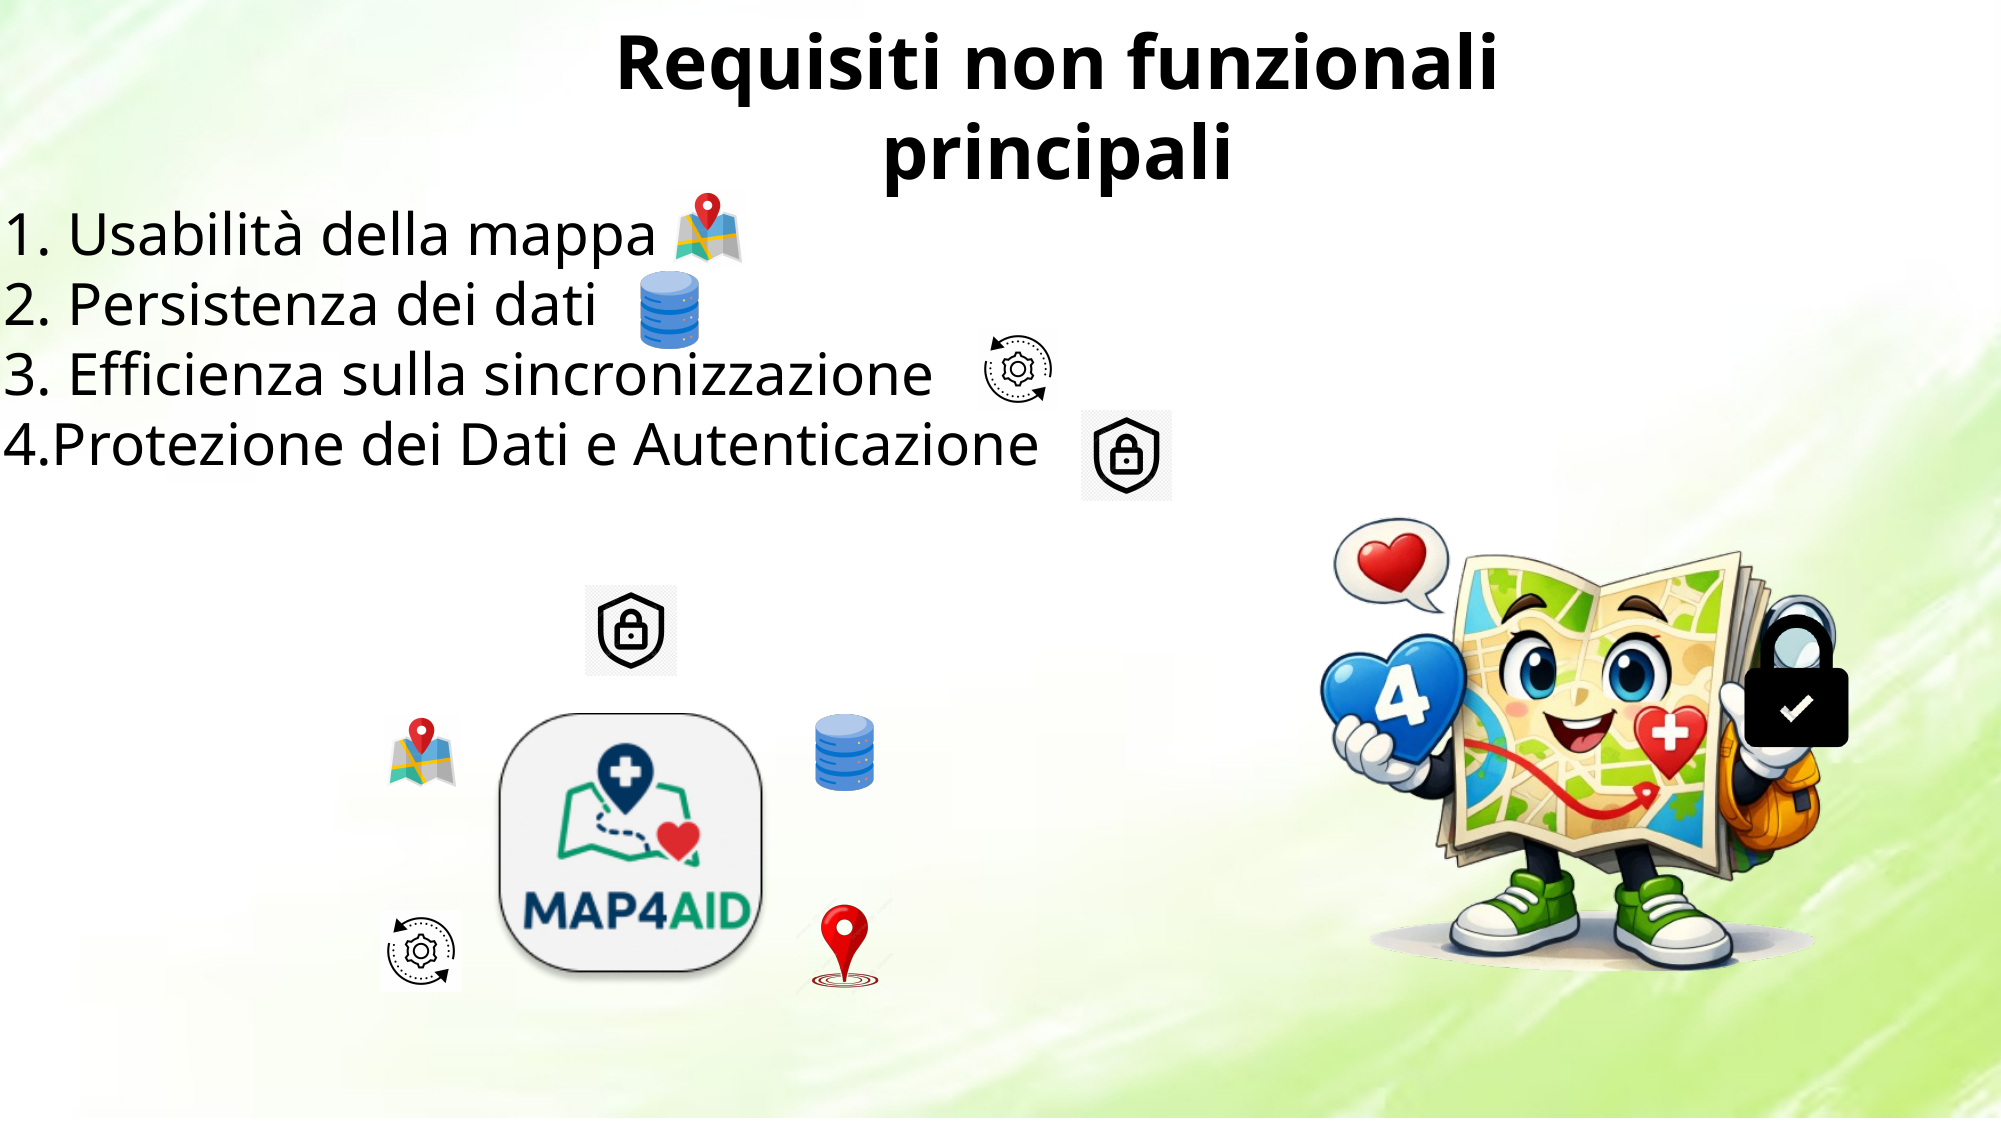

Requisiti non funzionali principali
#
1. Usabilità della mappa
2. Persistenza dei dati
3. Efficienza sulla sincronizzazione
4.Protezione dei Dati e Autenticazione